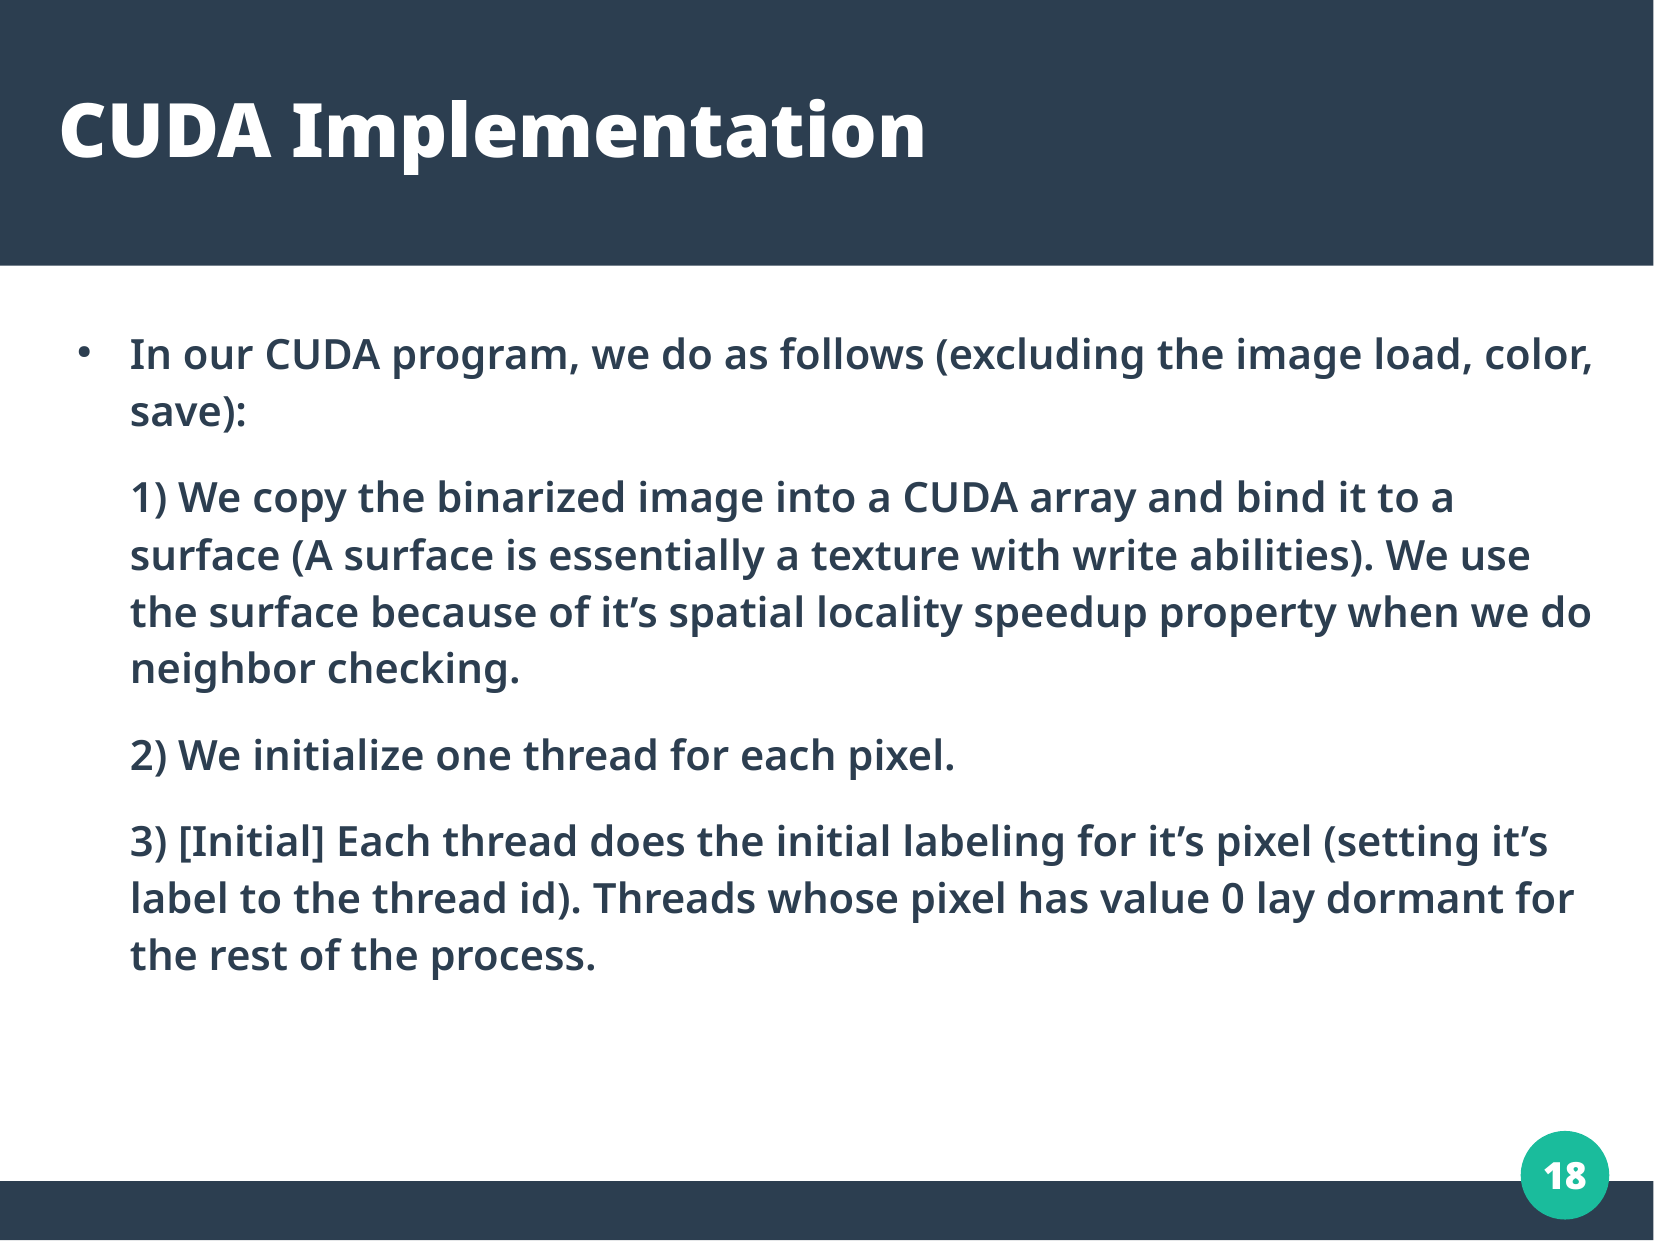

# CUDA Implementation
In our CUDA program, we do as follows (excluding the image load, color, save):
1) We copy the binarized image into a CUDA array and bind it to a surface (A surface is essentially a texture with write abilities). We use the surface because of it’s spatial locality speedup property when we do neighbor checking.
2) We initialize one thread for each pixel.
3) [Initial] Each thread does the initial labeling for it’s pixel (setting it’s label to the thread id). Threads whose pixel has value 0 lay dormant for the rest of the process.
18